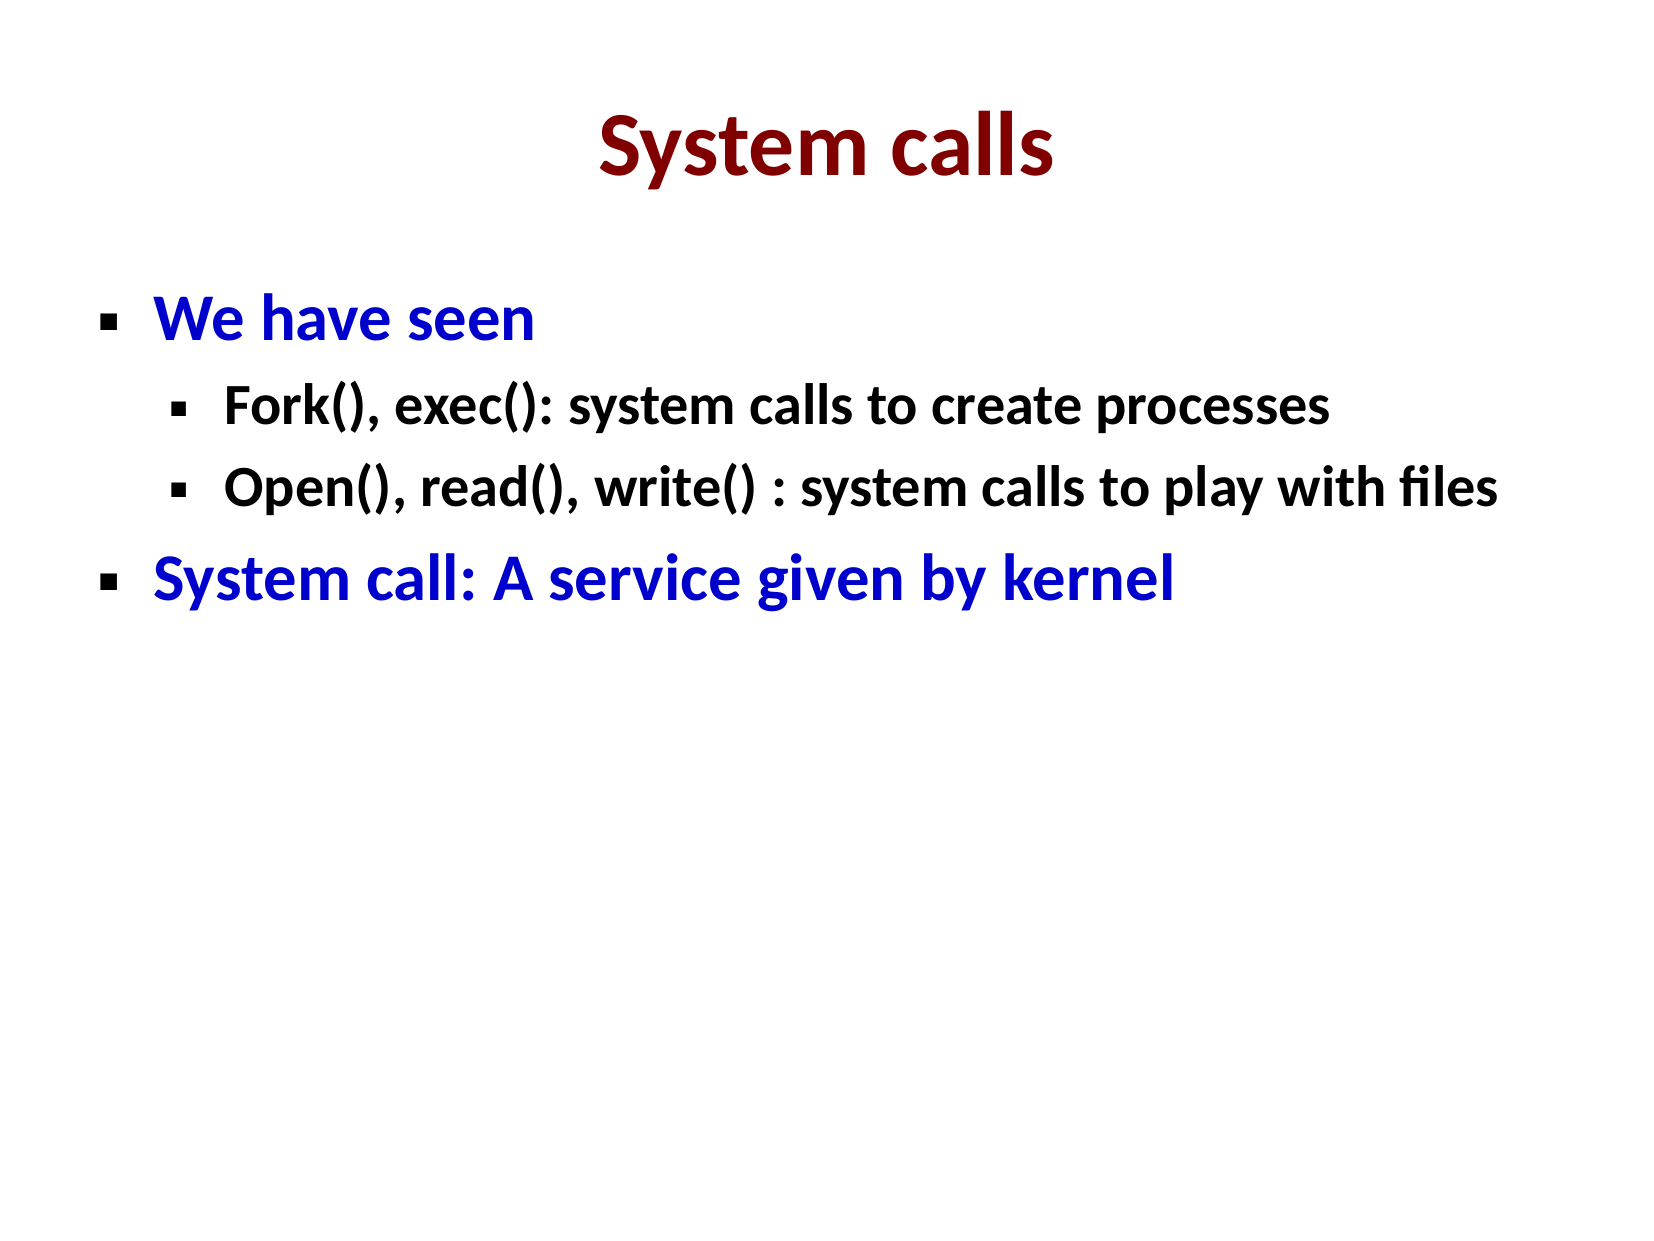

# System calls
We have seen
Fork(), exec(): system calls to create processes
Open(), read(), write() : system calls to play with files
System call: A service given by kernel